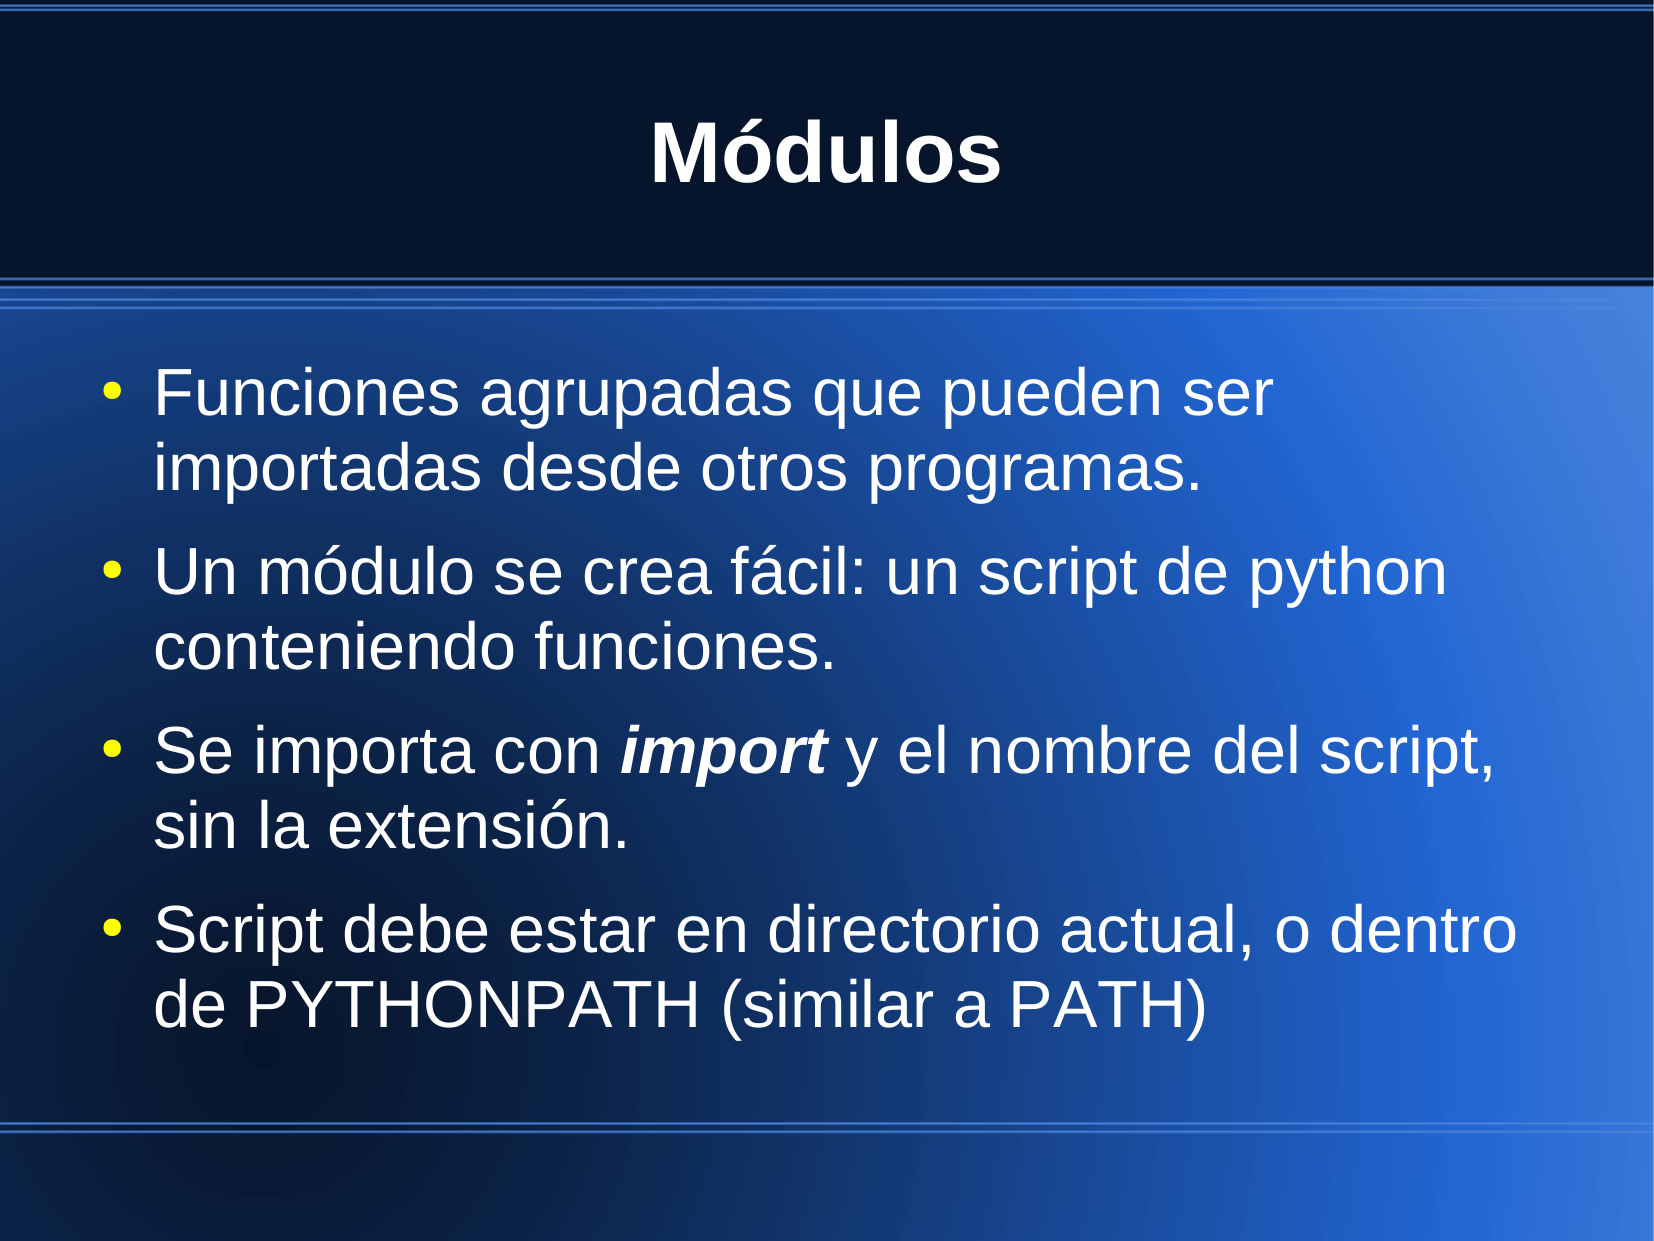

# Módulos
Funciones agrupadas que pueden ser importadas desde otros programas.
Un módulo se crea fácil: un script de python conteniendo funciones.
Se importa con import y el nombre del script, sin la extensión.
Script debe estar en directorio actual, o dentro de PYTHONPATH (similar a PATH)